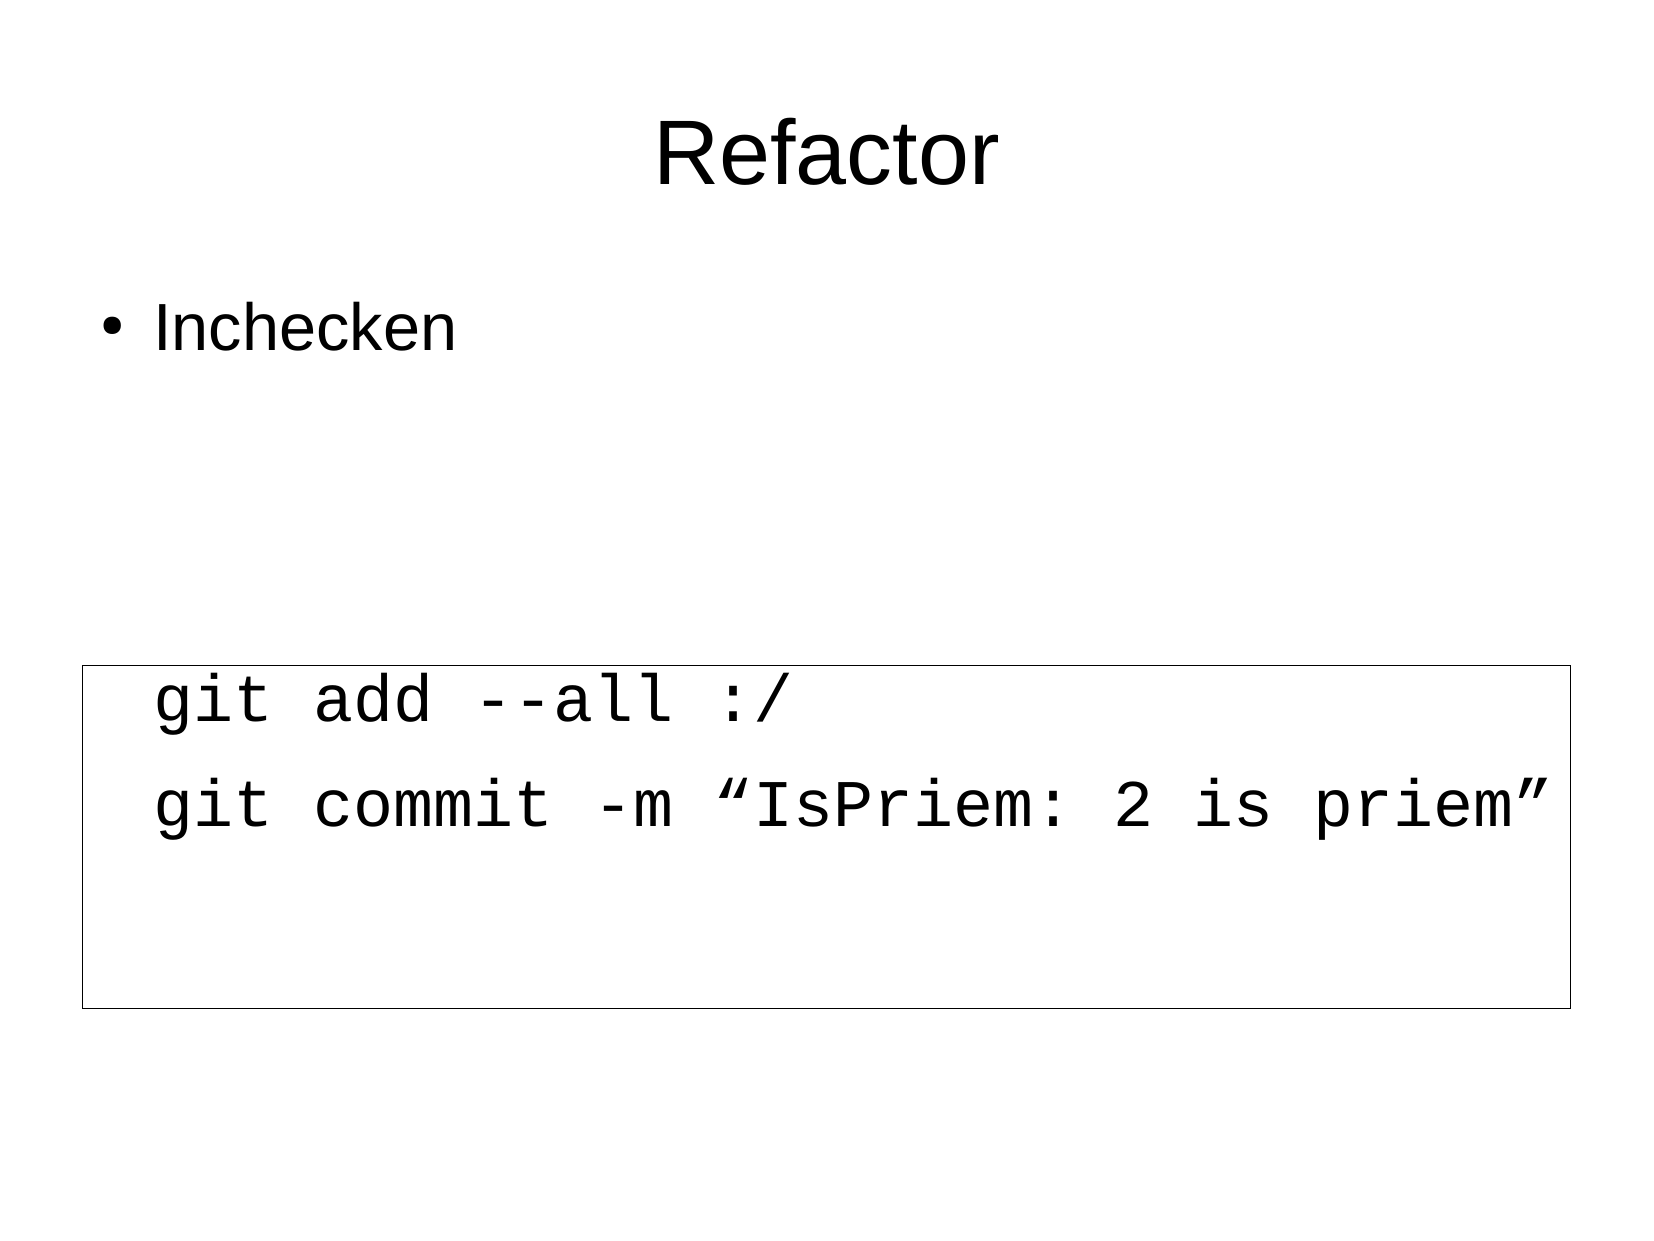

# Refactor
Inchecken
git add --all :/
git commit -m “IsPriem: 2 is priem”